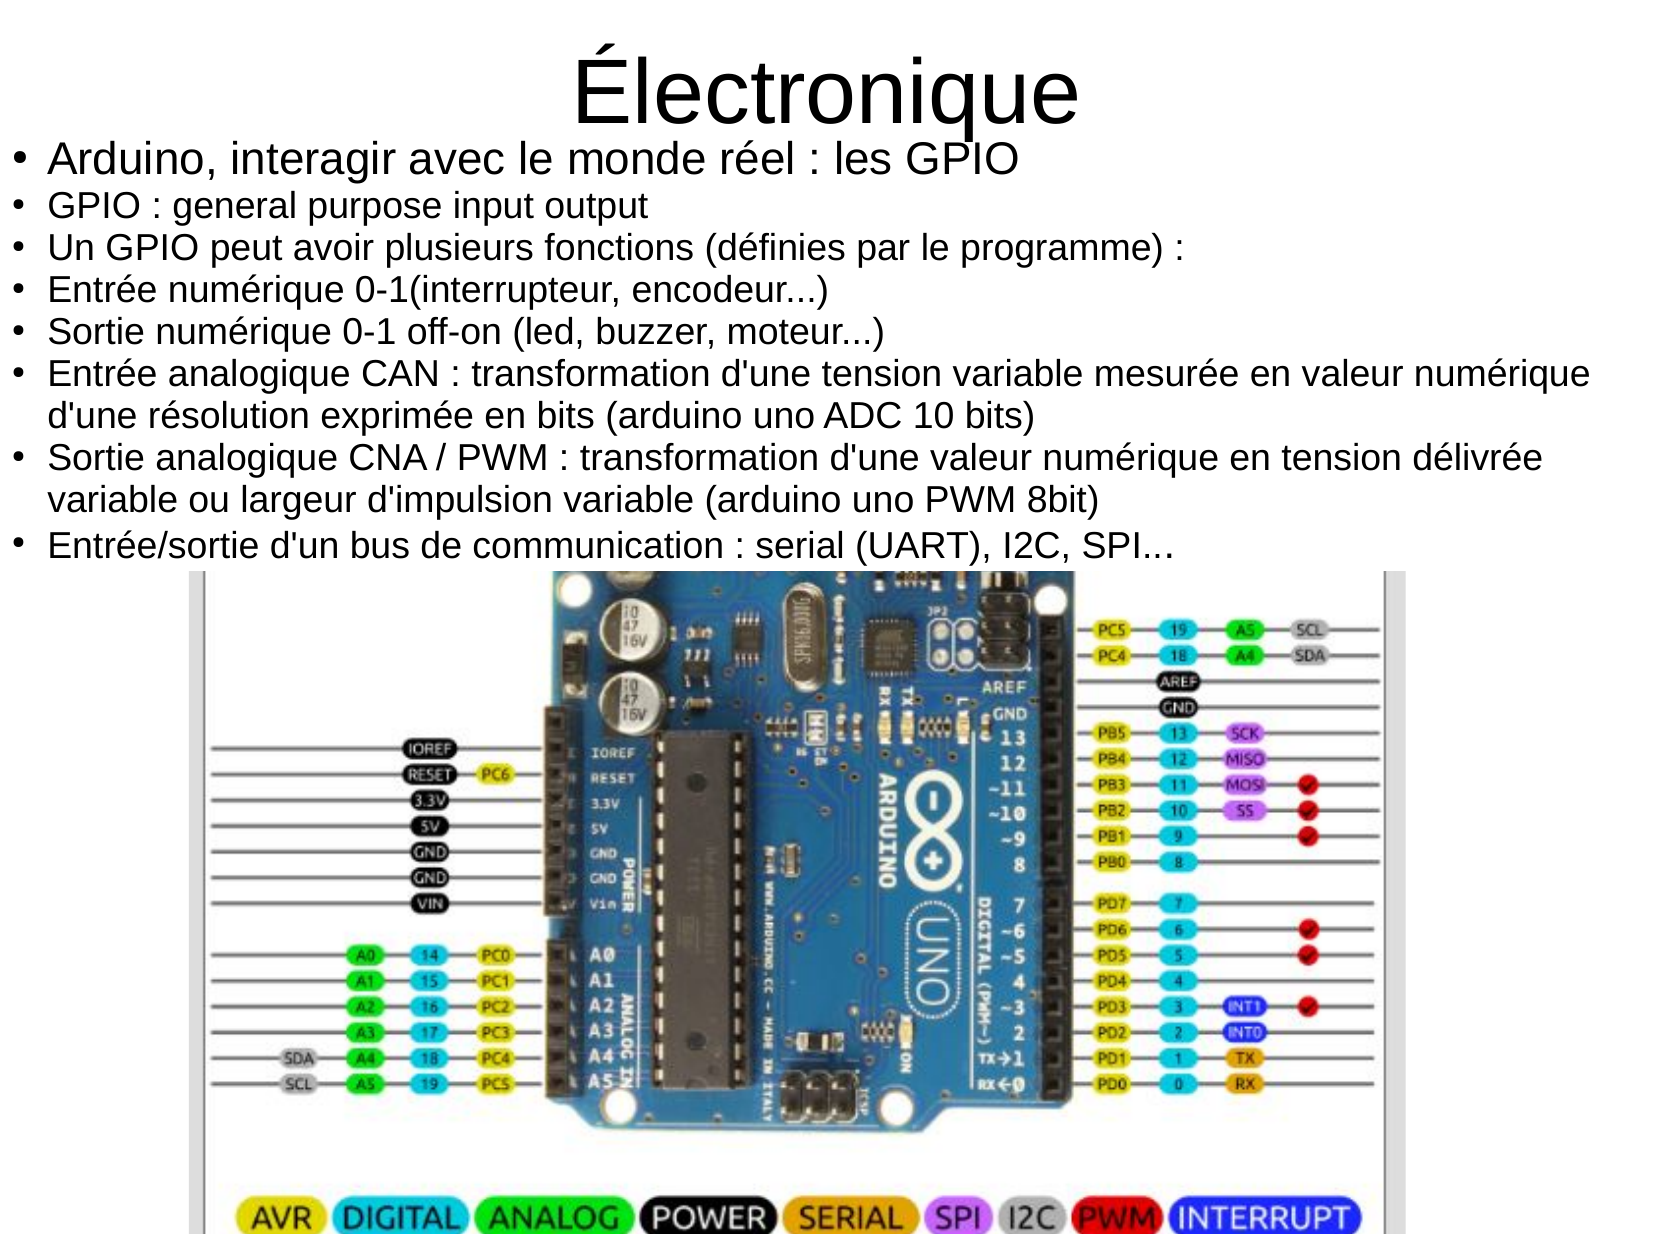

Arduino, interagir avec le monde réel : les GPIO
GPIO : general purpose input output
Un GPIO peut avoir plusieurs fonctions (définies par le programme) :
Entrée numérique 0-1(interrupteur, encodeur...)
Sortie numérique 0-1 off-on (led, buzzer, moteur...)
Entrée analogique CAN : transformation d'une tension variable mesurée en valeur numérique d'une résolution exprimée en bits (arduino uno ADC 10 bits)
Sortie analogique CNA / PWM : transformation d'une valeur numérique en tension délivrée variable ou largeur d'impulsion variable (arduino uno PWM 8bit)
Entrée/sortie d'un bus de communication : serial (UART), I2C, SPI...
# Électronique